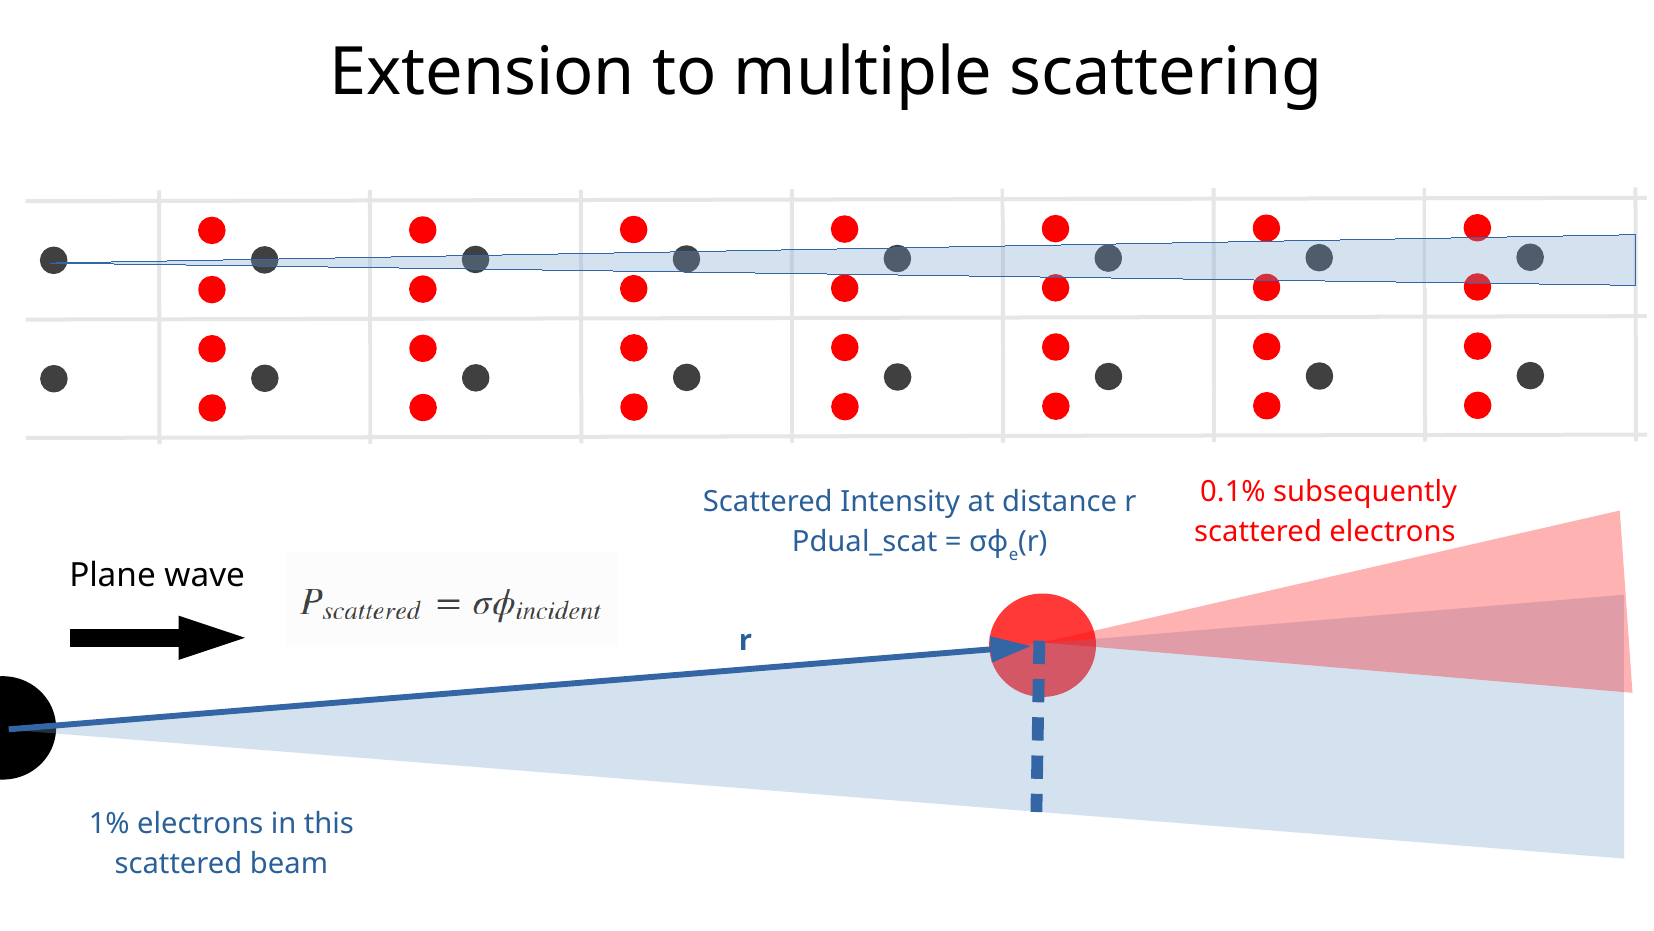

# Extension to multiple scattering
0.1% subsequently scattered electrons
Scattered Intensity at distance r
Pdual_scat = σϕe(r)
r
Plane wave
1% electrons in this scattered beam